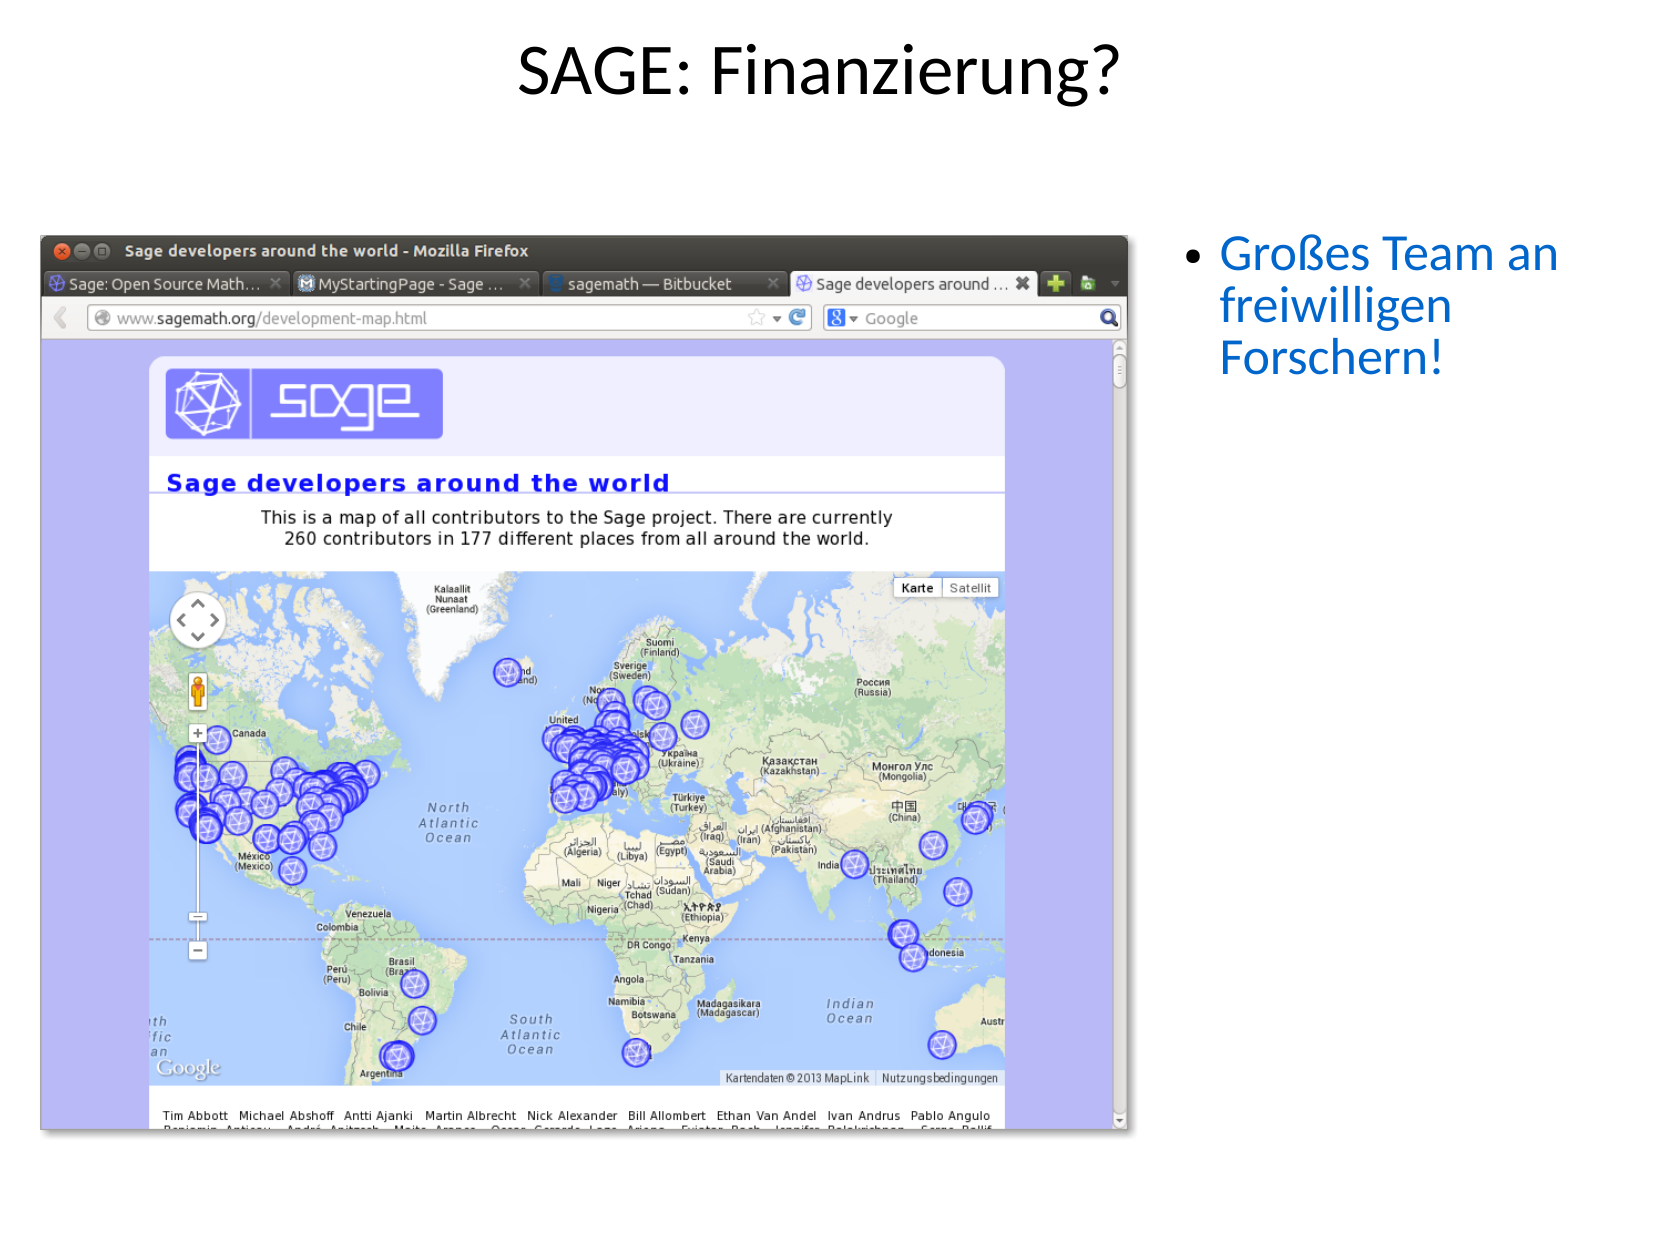

SAGE: Finanzierung?
Großes Team an freiwilligen Forschern!